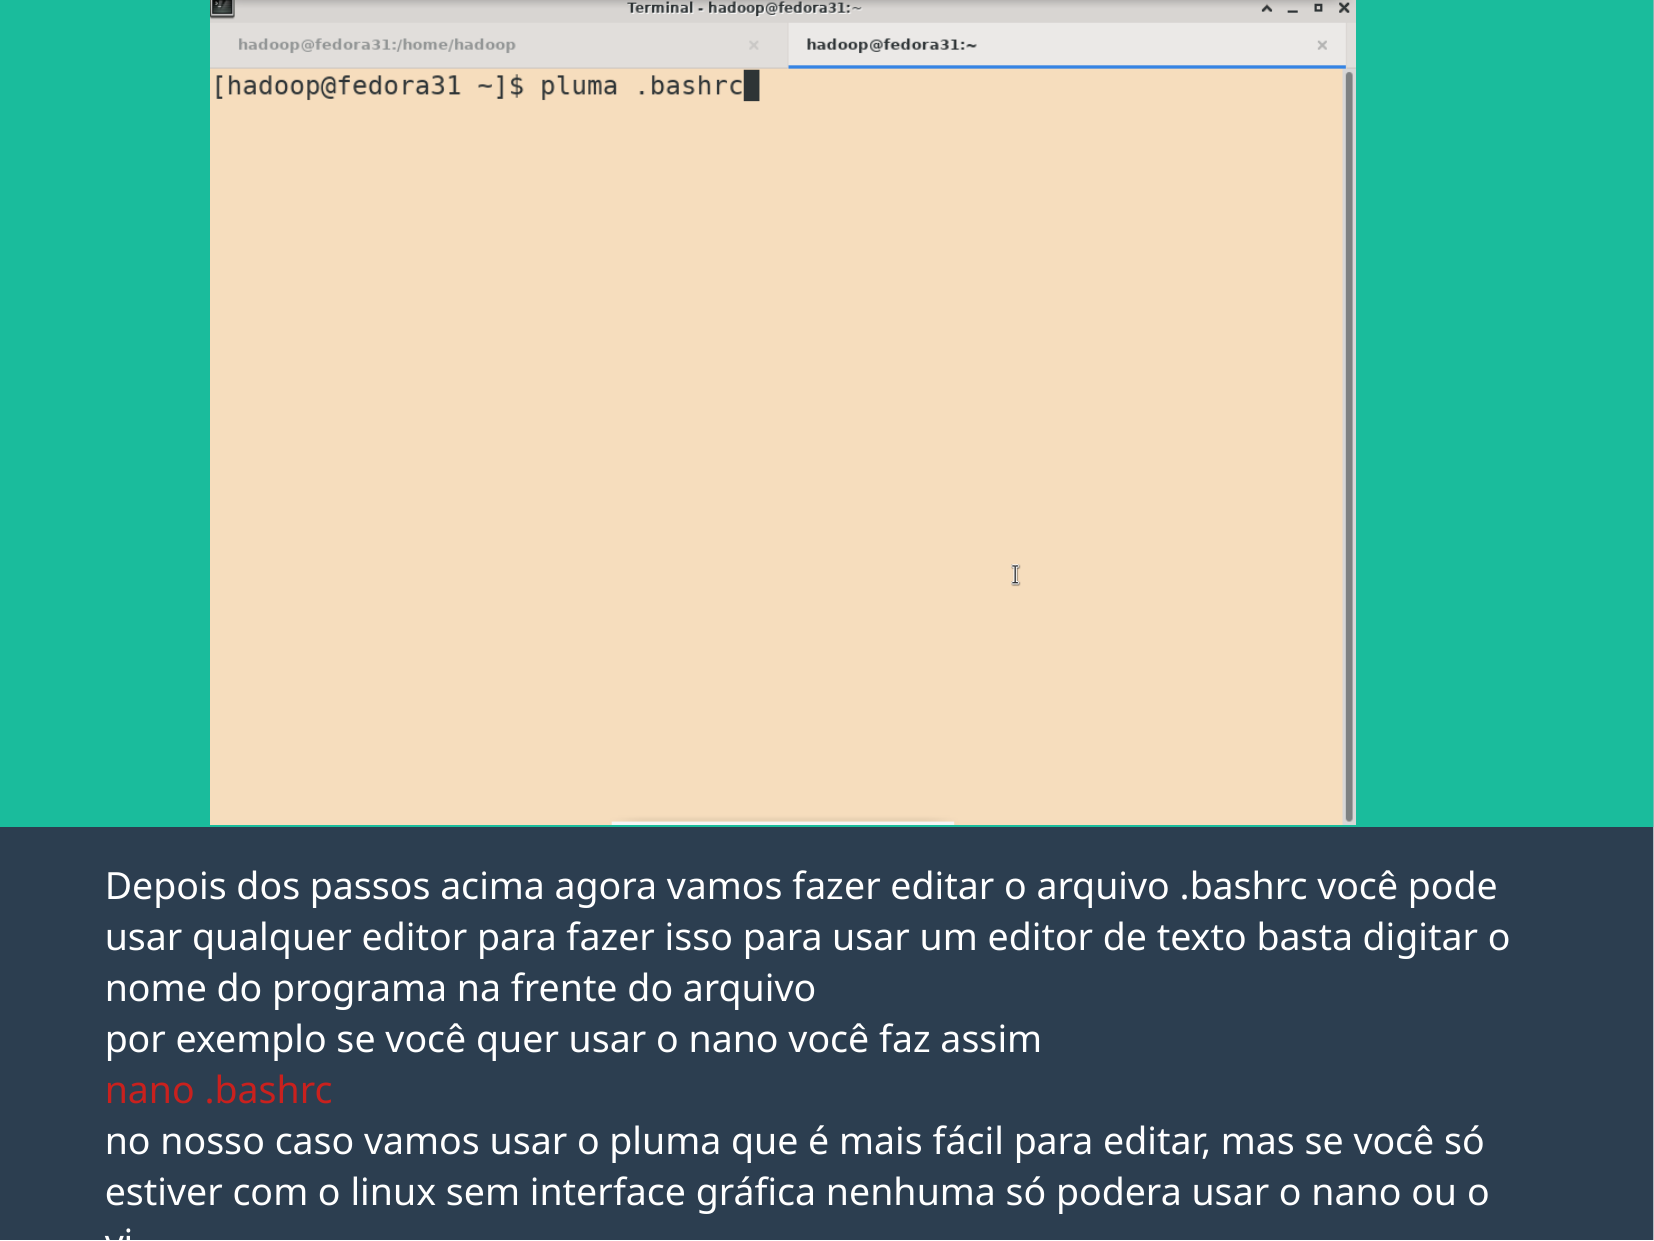

Depois dos passos acima agora vamos fazer editar o arquivo .bashrc você pode usar qualquer editor para fazer isso para usar um editor de texto basta digitar o nome do programa na frente do arquivo
por exemplo se você quer usar o nano você faz assim
nano .bashrc
no nosso caso vamos usar o pluma que é mais fácil para editar, mas se você só estiver com o linux sem interface gráfica nenhuma só podera usar o nano ou o vi